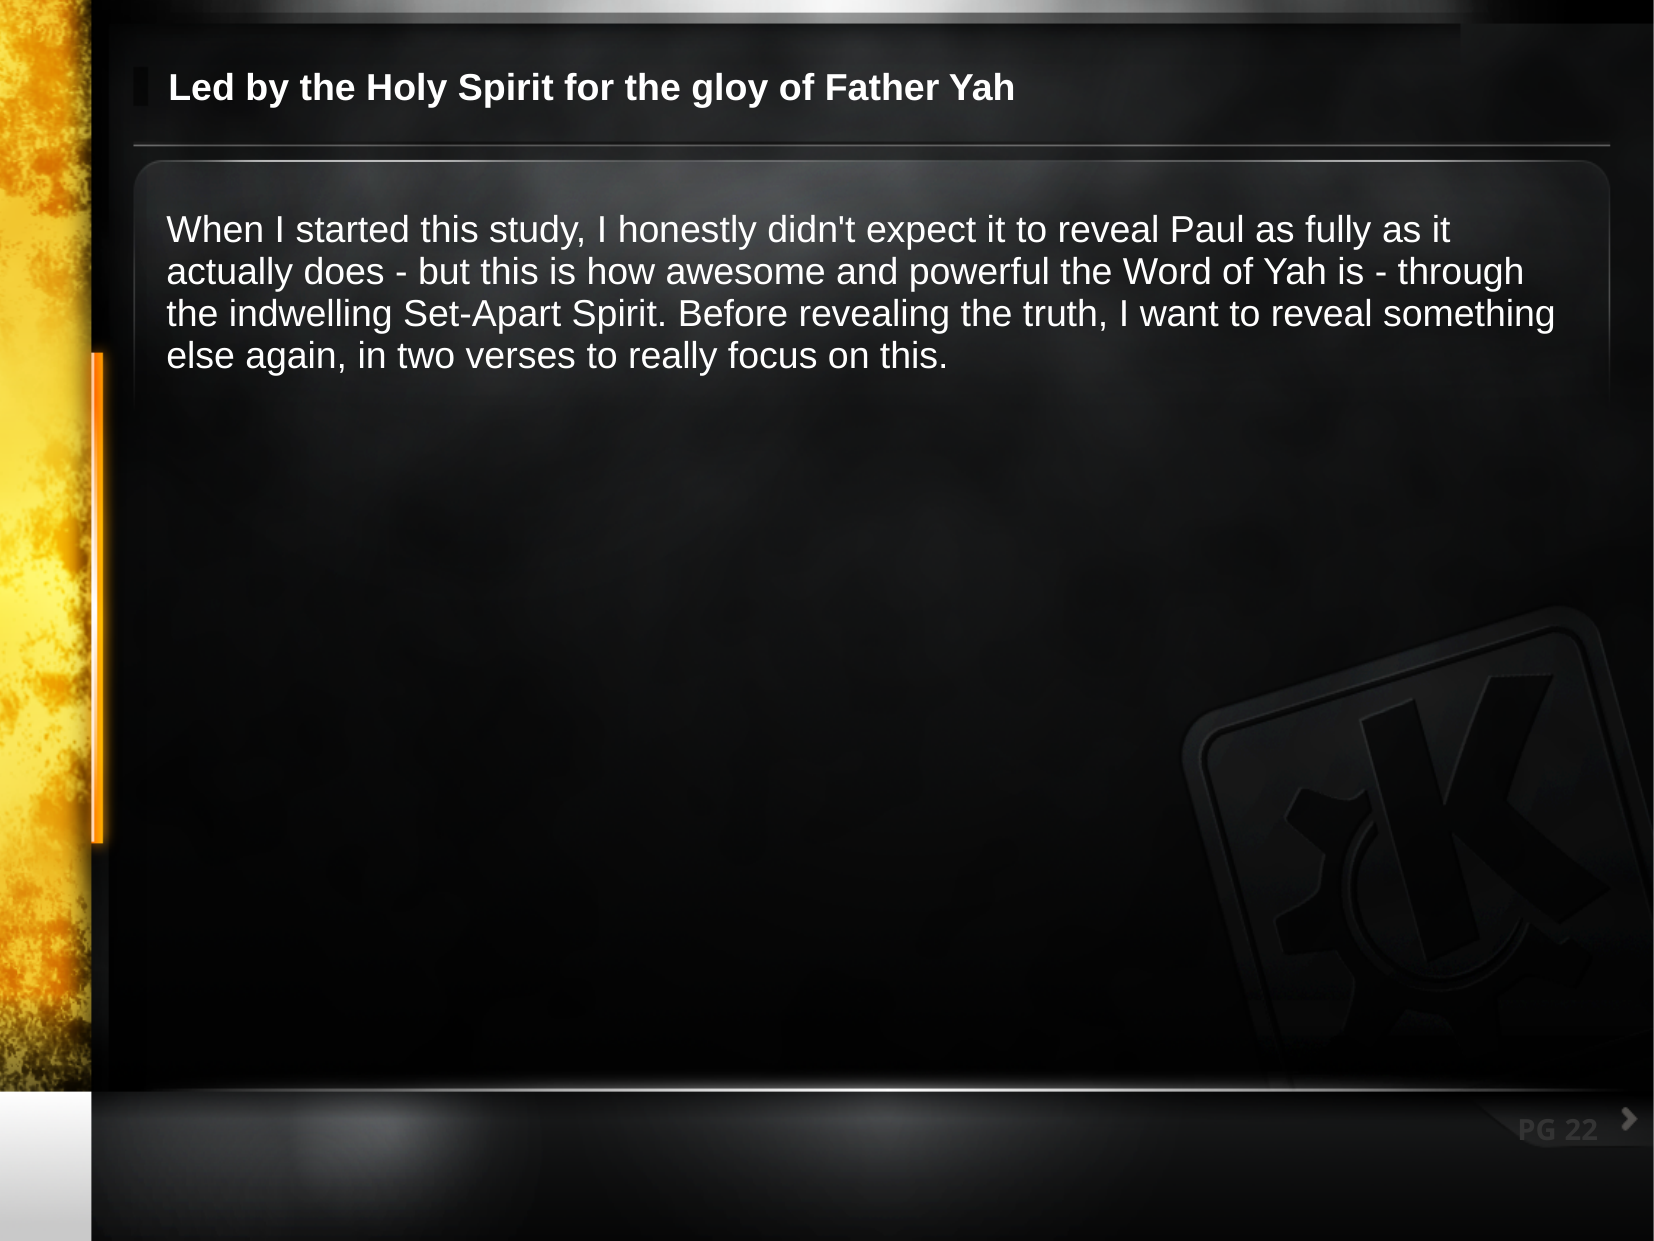

Led by the Holy Spirit for the gloy of Father Yah
When I started this study, I honestly didn't expect it to reveal Paul as fully as it actually does - but this is how awesome and powerful the Word of Yah is - through the indwelling Set-Apart Spirit. Before revealing the truth, I want to reveal something else again, in two verses to really focus on this.